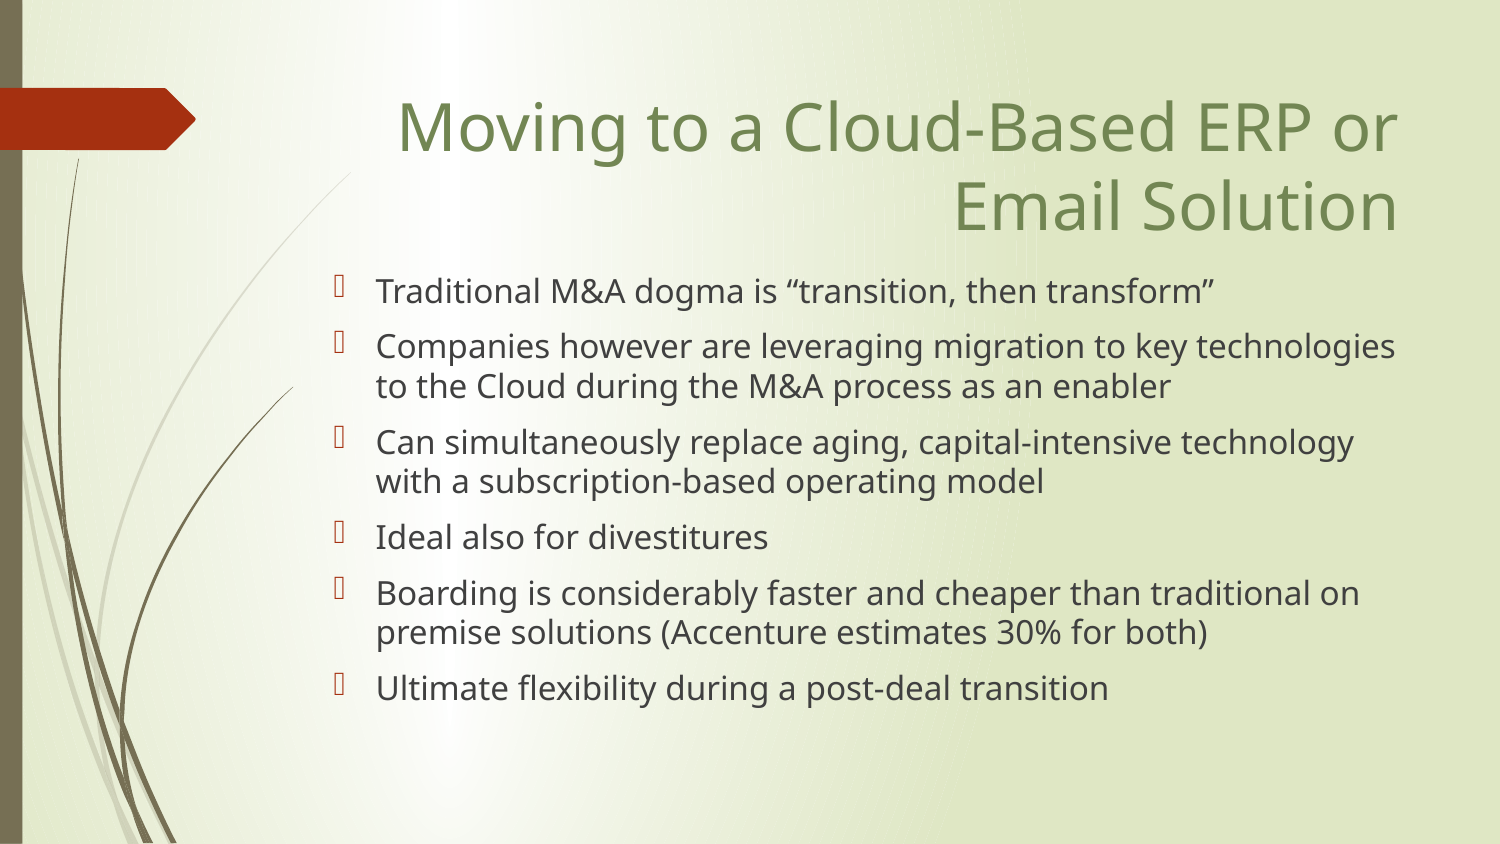

# Moving to a Cloud-Based ERP or Email Solution
Traditional M&A dogma is “transition, then transform”
Companies however are leveraging migration to key technologies to the Cloud during the M&A process as an enabler
Can simultaneously replace aging, capital-intensive technology with a subscription-based operating model
Ideal also for divestitures
Boarding is considerably faster and cheaper than traditional on premise solutions (Accenture estimates 30% for both)
Ultimate flexibility during a post-deal transition